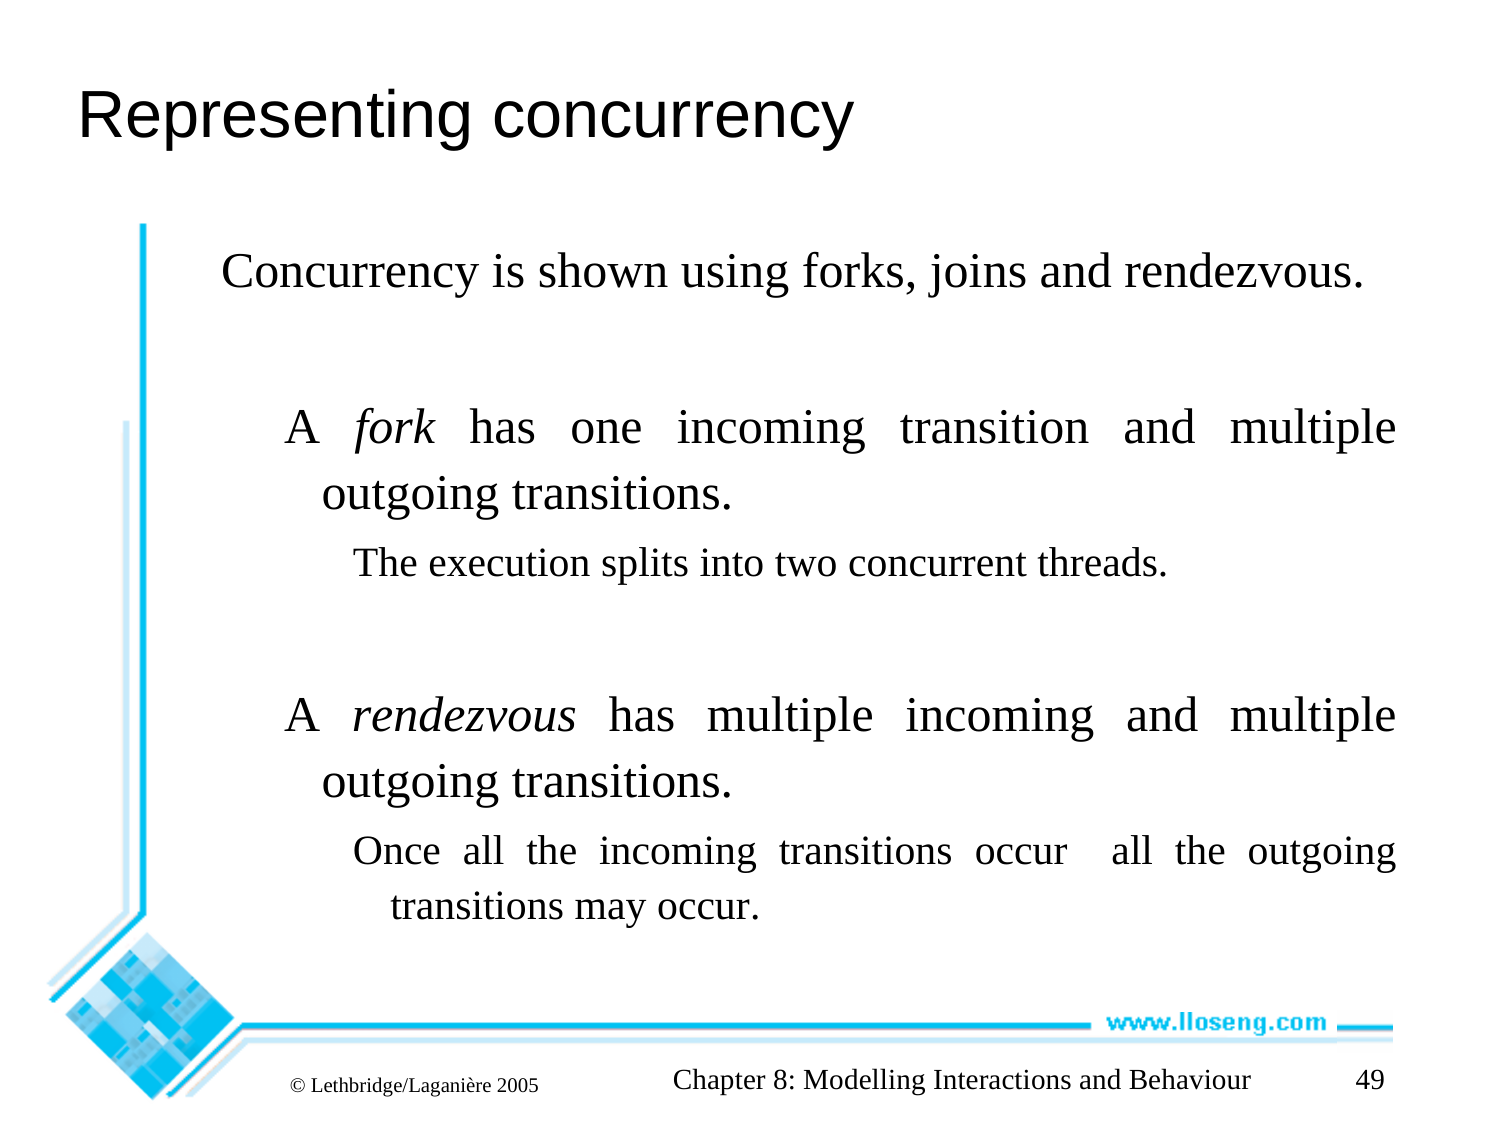

# Representing concurrency
Concurrency is shown using forks, joins and rendezvous.
A fork has one incoming transition and multiple outgoing transitions.
The execution splits into two concurrent threads.
A rendezvous has multiple incoming and multiple outgoing transitions.
Once all the incoming transitions occur all the outgoing transitions may occur.
Chapter 8: Modelling Interactions and Behaviour
© Lethbridge/Laganière 2005